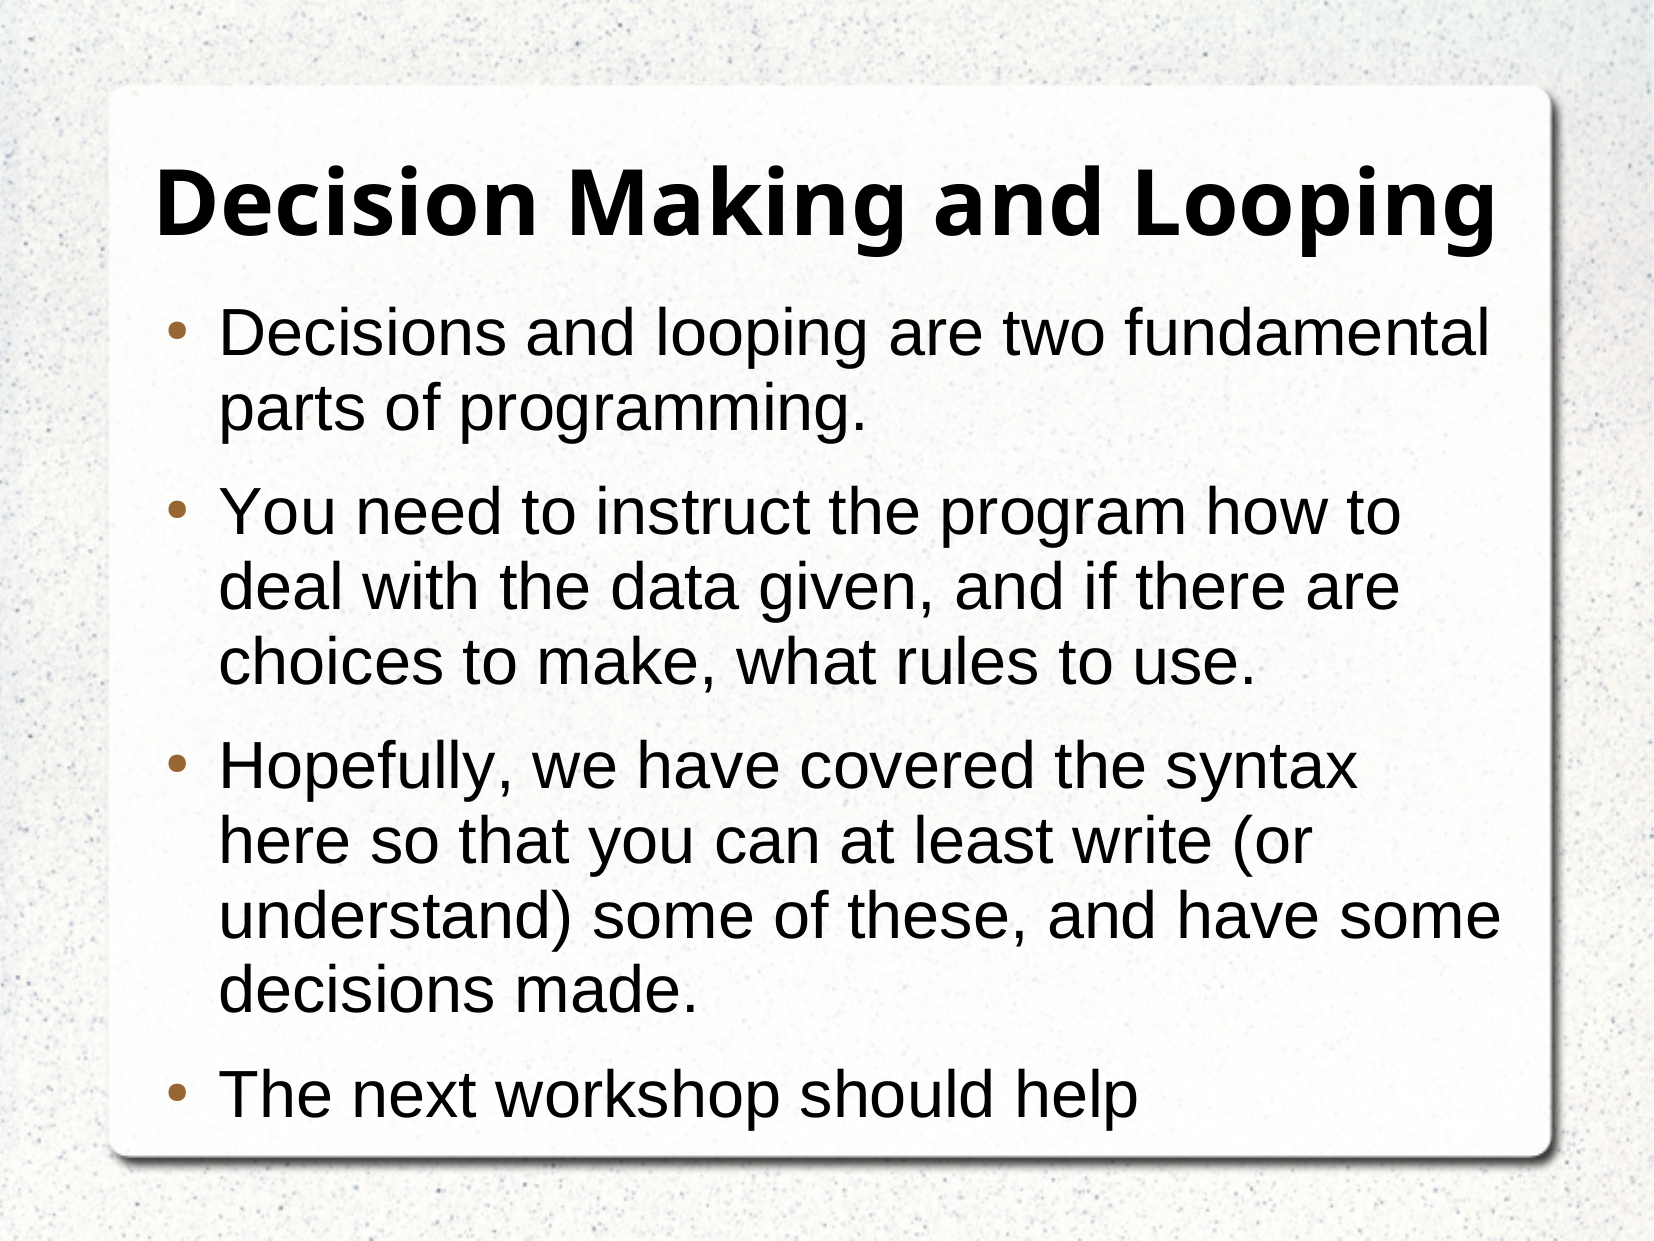

# Decision Making and Looping
Decisions and looping are two fundamental parts of programming.
You need to instruct the program how to deal with the data given, and if there are choices to make, what rules to use.
Hopefully, we have covered the syntax here so that you can at least write (or understand) some of these, and have some decisions made.
The next workshop should help